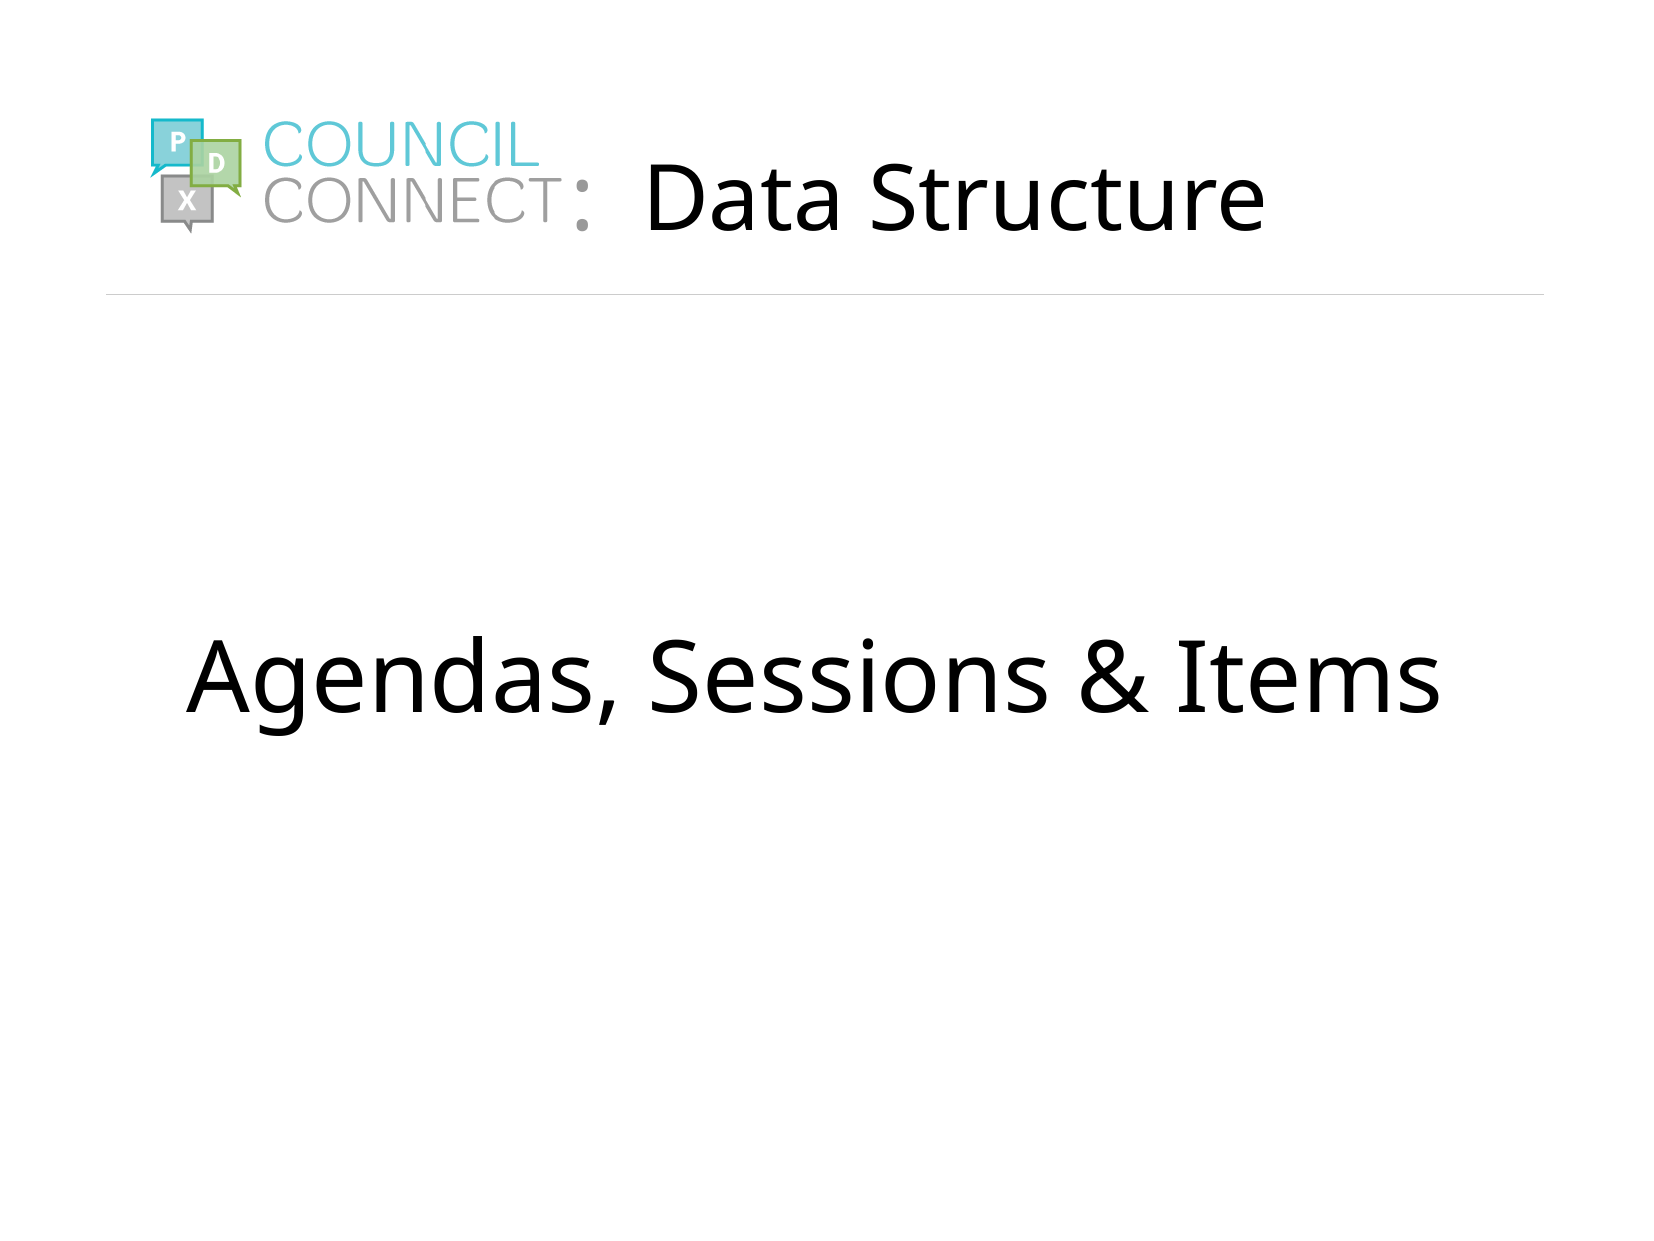

: Data Structure
Agendas, Sessions & Items